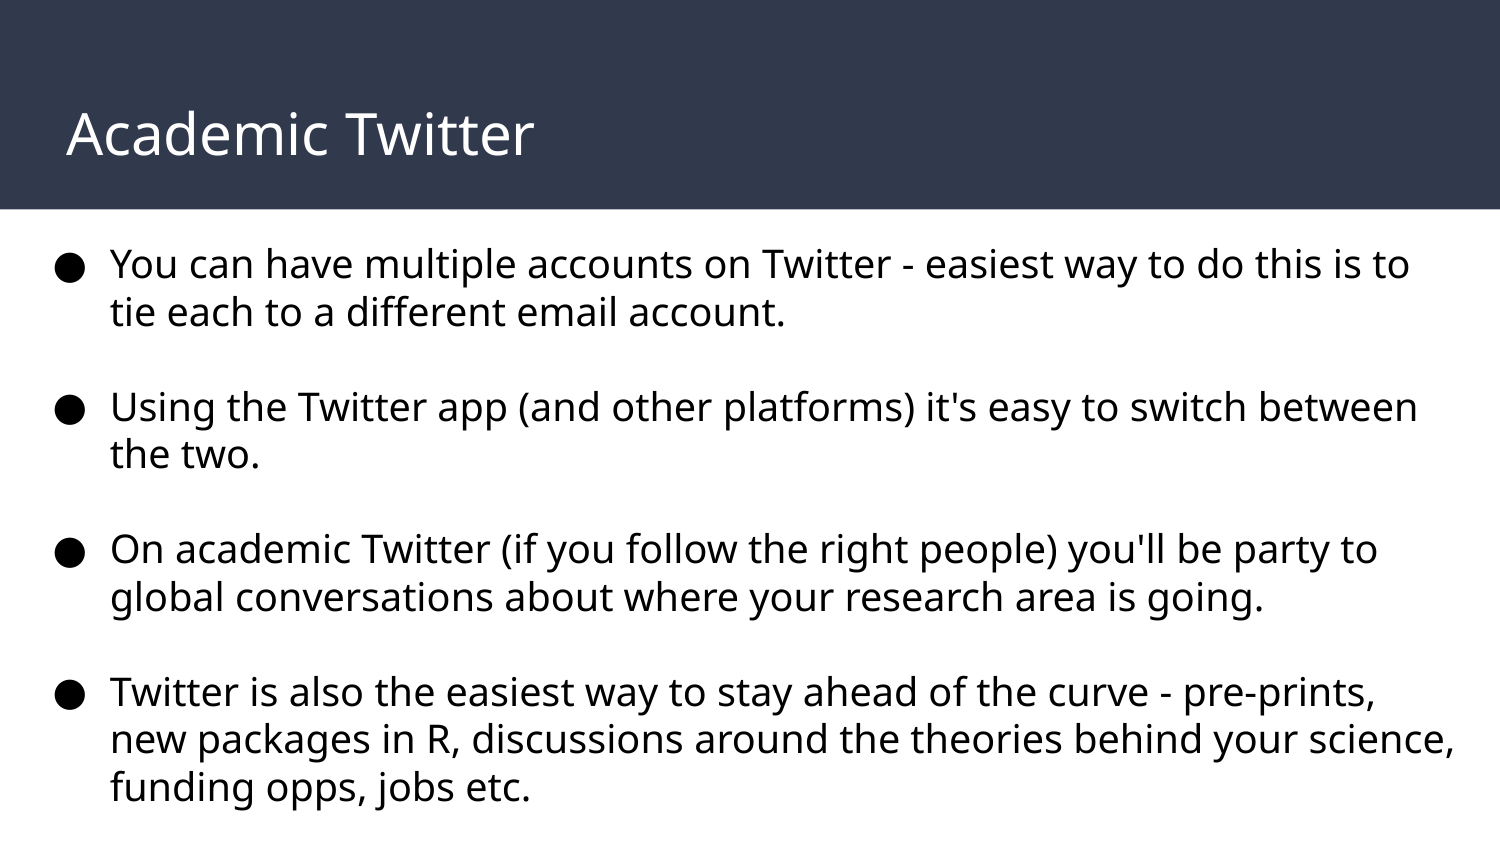

# Academic Twitter
You can have multiple accounts on Twitter - easiest way to do this is to tie each to a different email account.
Using the Twitter app (and other platforms) it's easy to switch between the two.
On academic Twitter (if you follow the right people) you'll be party to global conversations about where your research area is going.
Twitter is also the easiest way to stay ahead of the curve - pre-prints, new packages in R, discussions around the theories behind your science, funding opps, jobs etc.